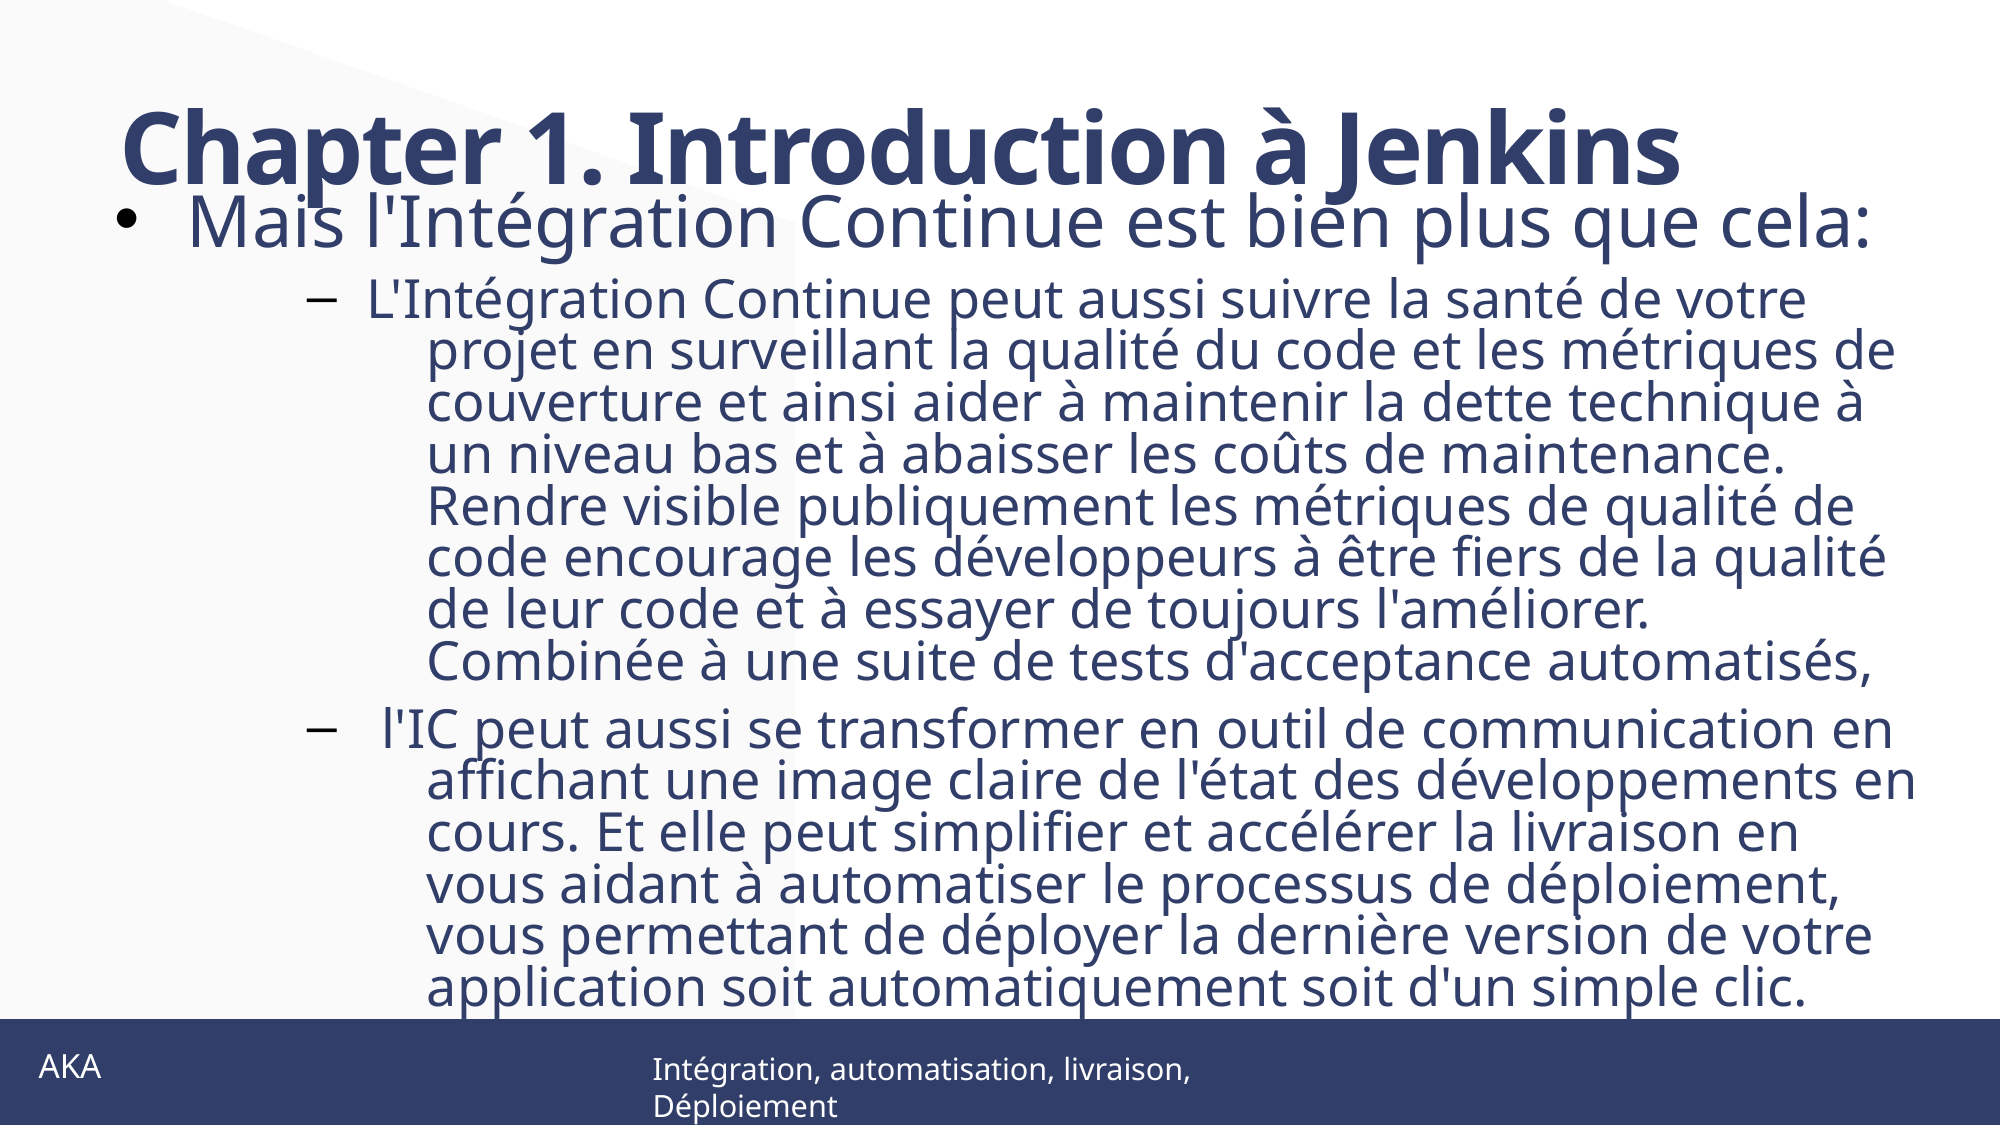

Chapter 1. Introduction à Jenkins
# Mais l'Intégration Continue est bien plus que cela:
L'Intégration Continue peut aussi suivre la santé de votre projet en surveillant la qualité du code et les métriques de couverture et ainsi aider à maintenir la dette technique à un niveau bas et à abaisser les coûts de maintenance. Rendre visible publiquement les métriques de qualité de code encourage les développeurs à être fiers de la qualité de leur code et à essayer de toujours l'améliorer. Combinée à une suite de tests d'acceptance automatisés,
 l'IC peut aussi se transformer en outil de communication en affichant une image claire de l'état des développements en cours. Et elle peut simplifier et accélérer la livraison en vous aidant à automatiser le processus de déploiement, vous permettant de déployer la dernière version de votre application soit automatiquement soit d'un simple clic.